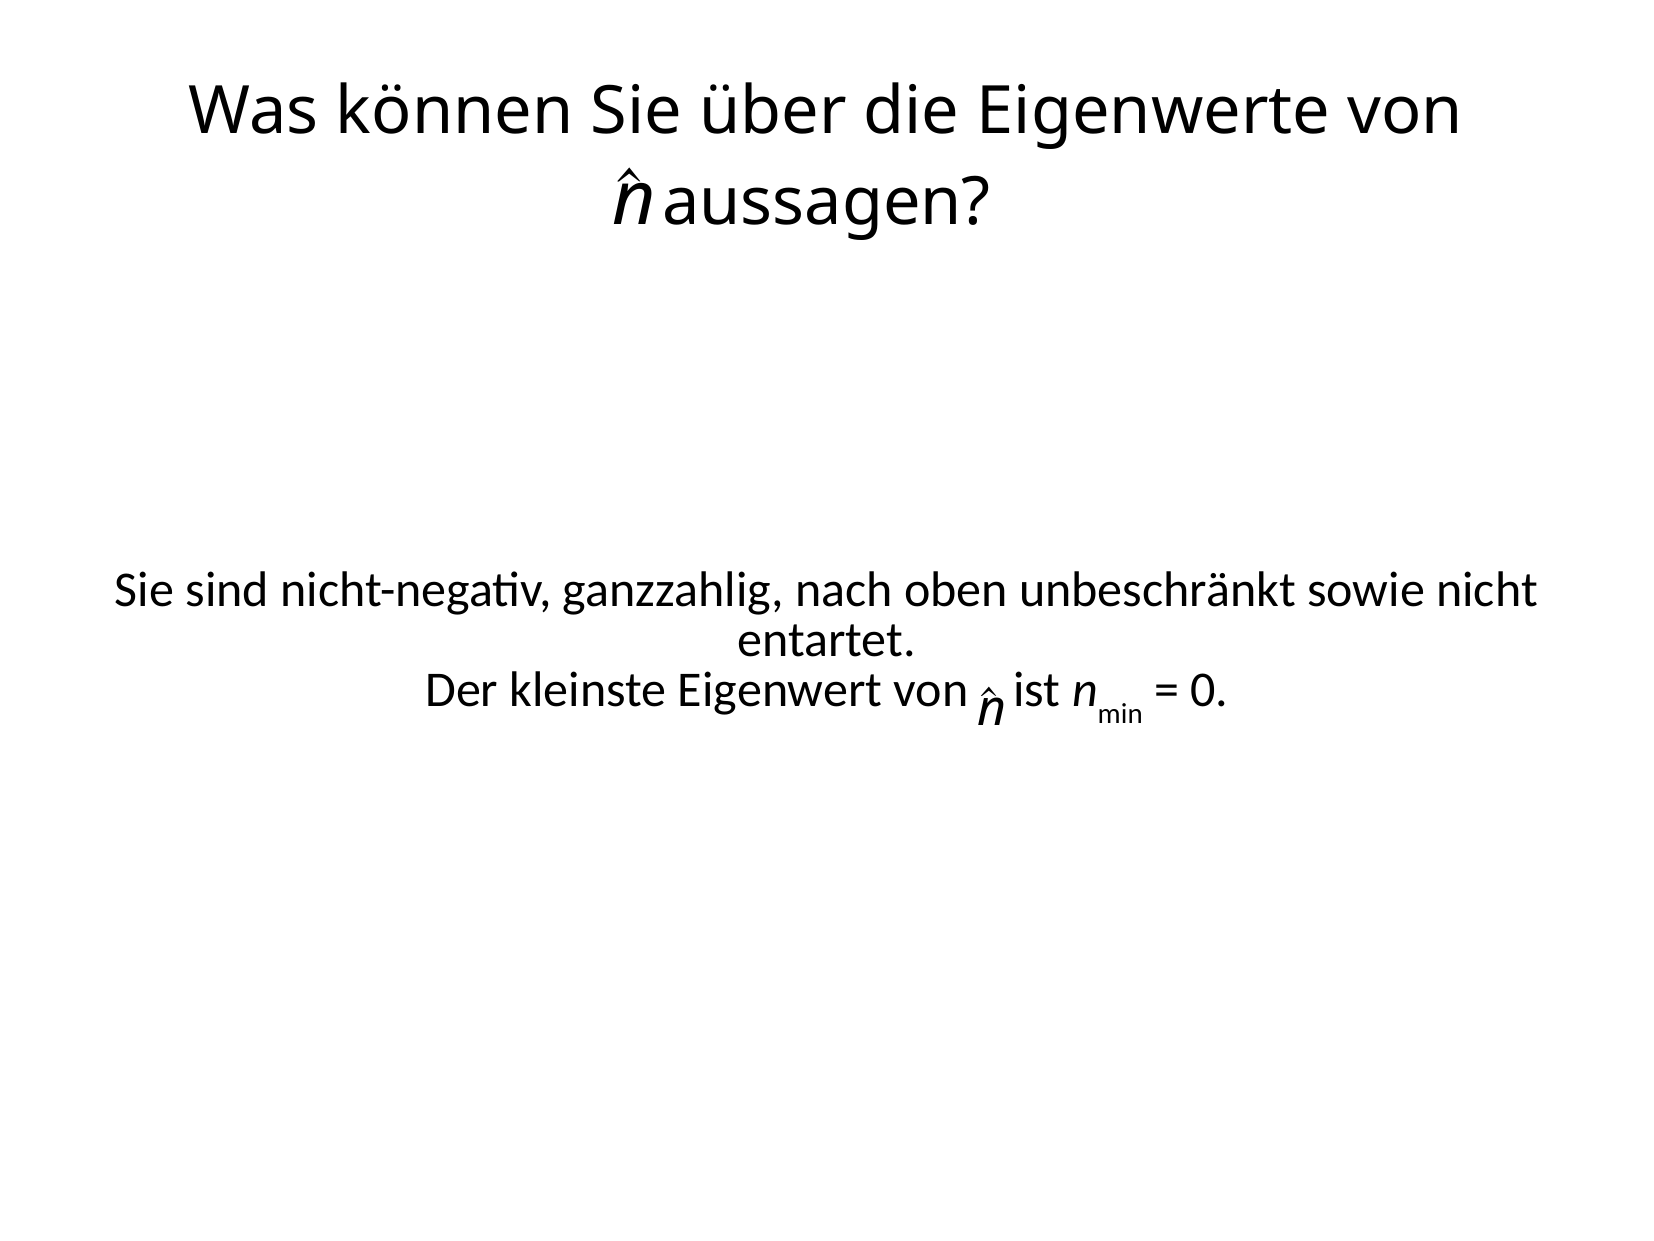

# Was können Sie über die Eigenwerte von aussagen?
Sie sind nicht-negativ, ganzzahlig, nach oben unbeschränkt sowie nicht entartet.
Der kleinste Eigenwert von ist nmin = 0.